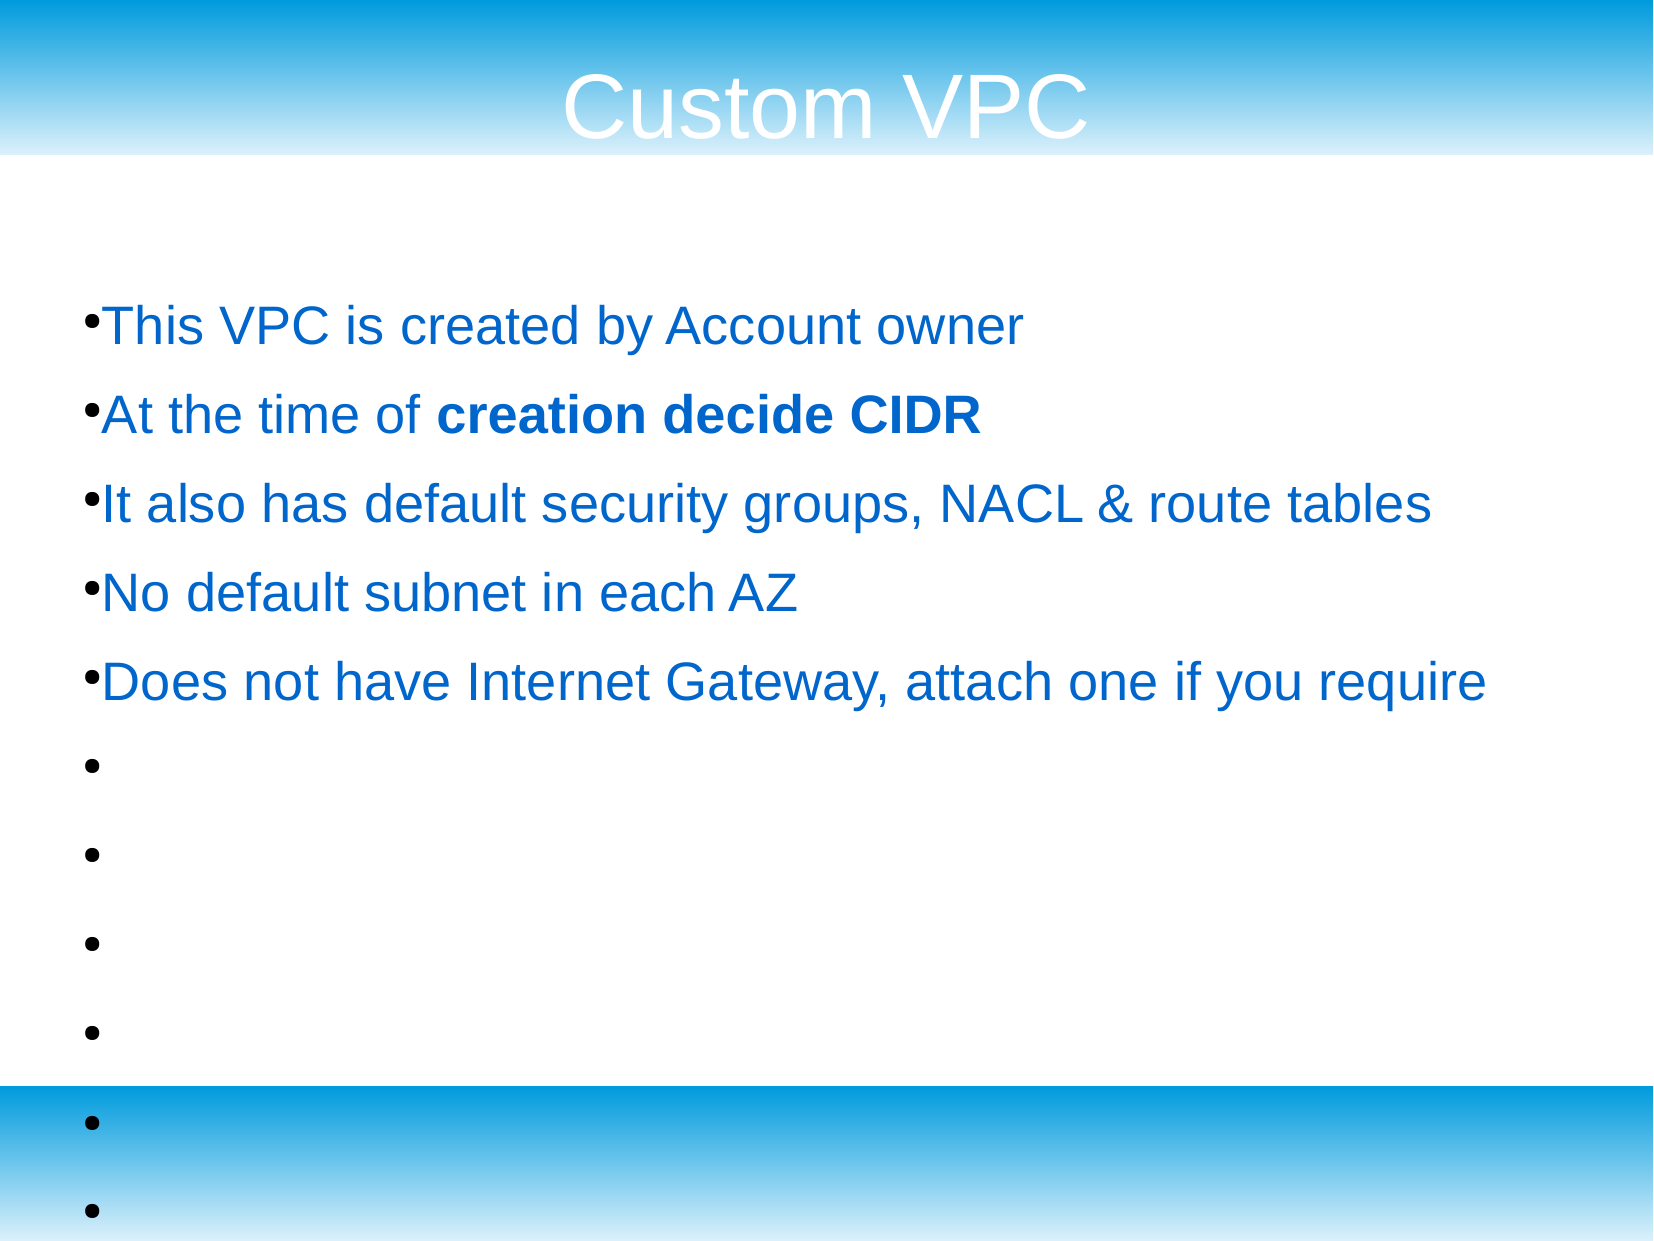

# Custom VPC
This VPC is created by Account owner
At the time of creation decide CIDR
It also has default security groups, NACL & route tables
No default subnet in each AZ
Does not have Internet Gateway, attach one if you require